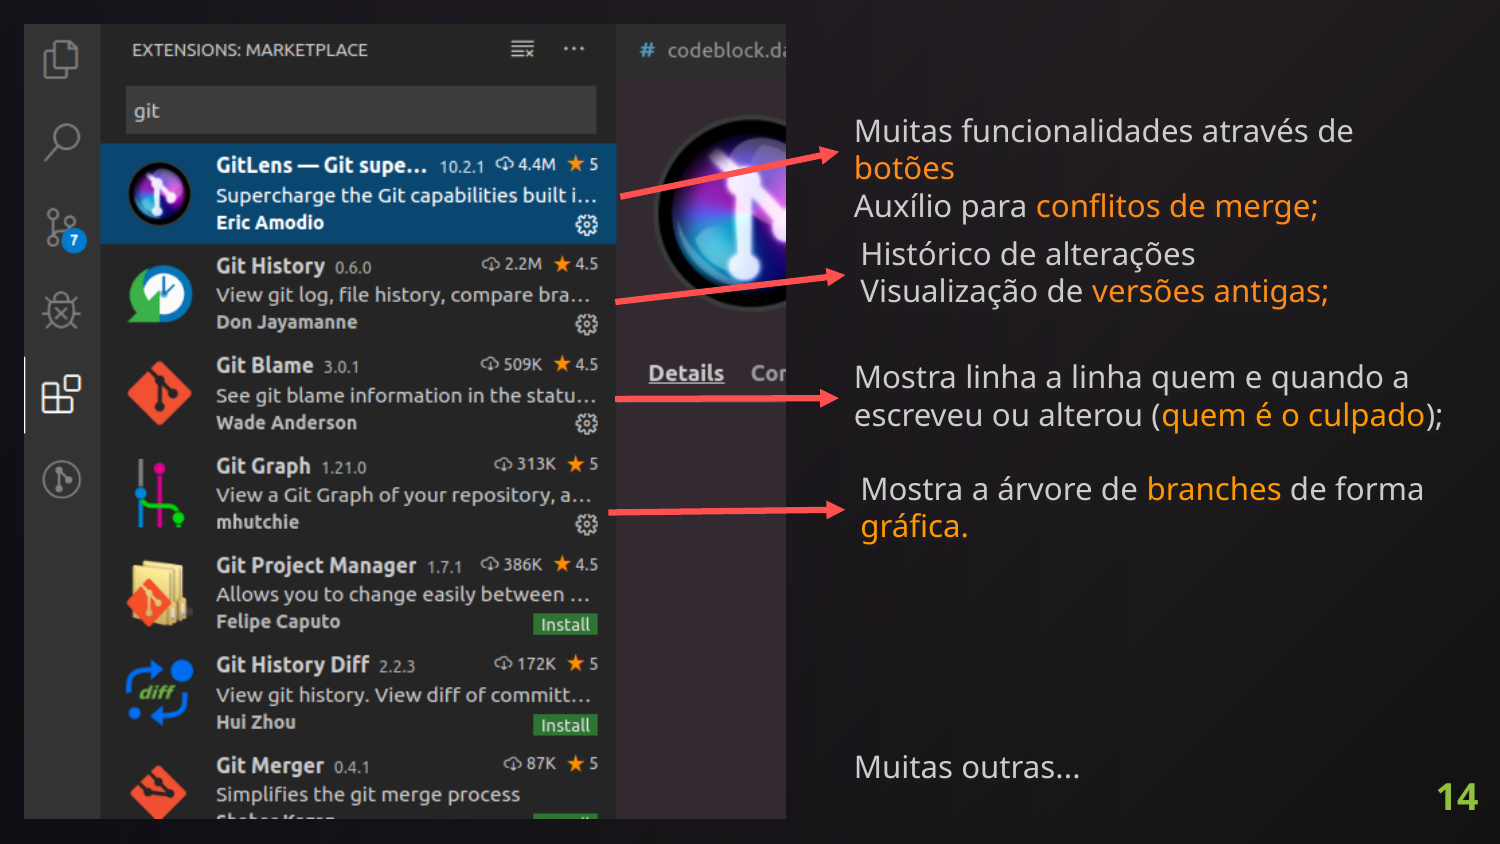

# Muitas funcionalidades através de botões
Auxílio para conflitos de merge;
Histórico de alterações
Visualização de versões antigas;
Mostra linha a linha quem e quando a escreveu ou alterou (quem é o culpado);
Mostra a árvore de branches de forma gráfica.
Muitas outras...